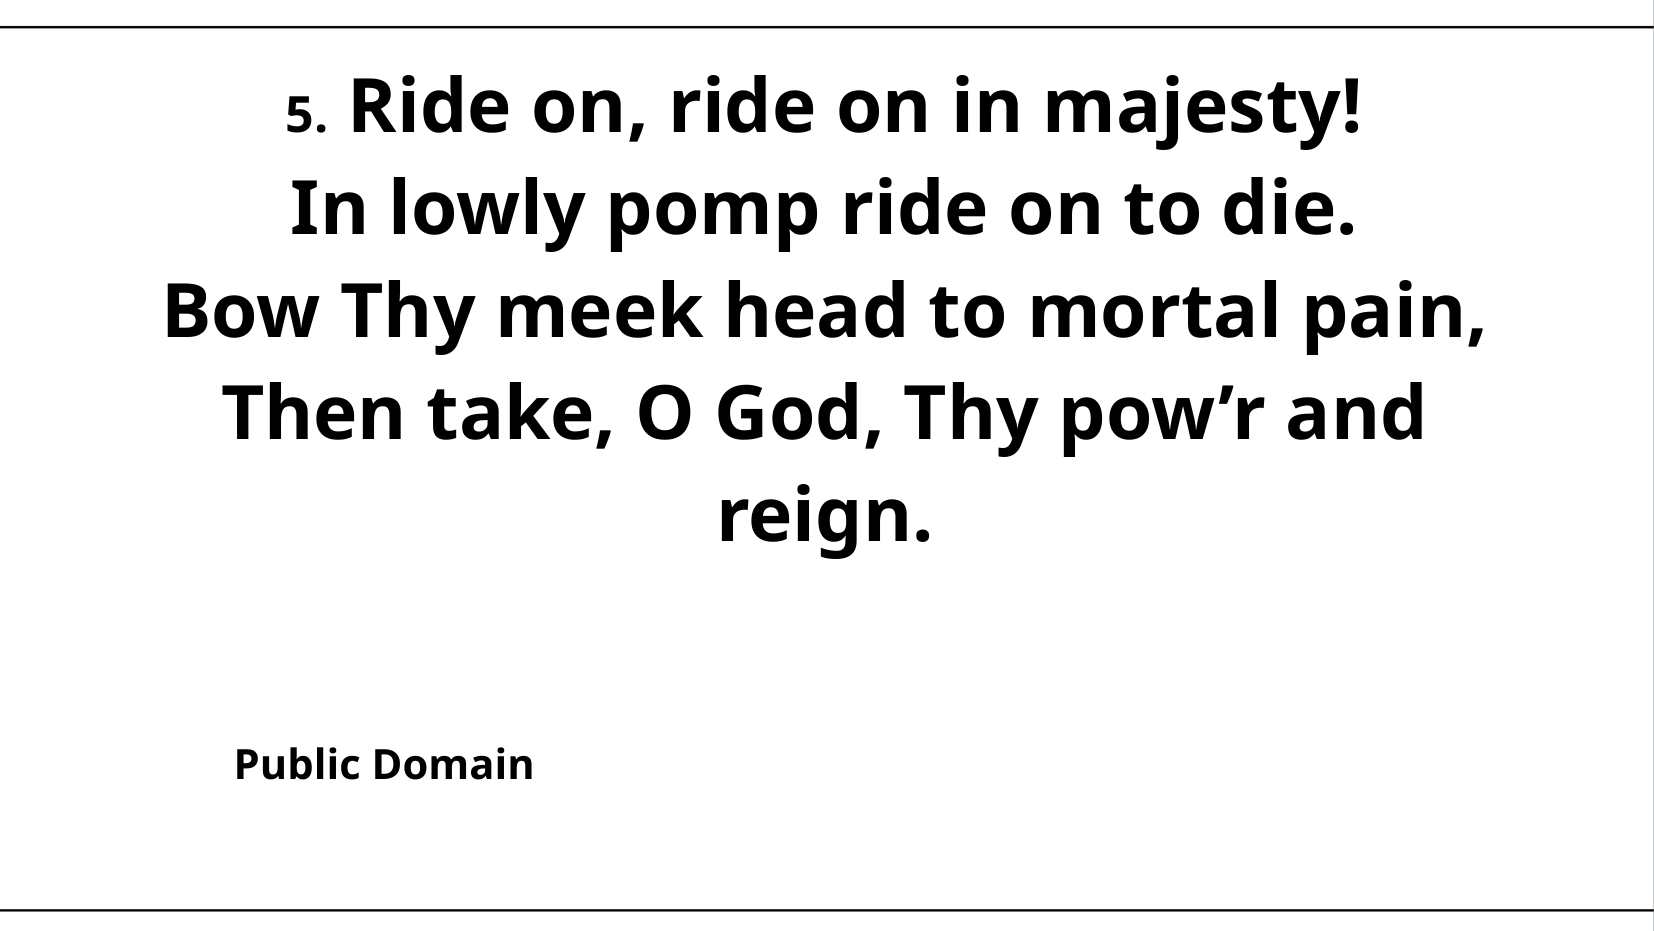

5. Ride on, ride on in majesty!
In lowly pomp ride on to die.
Bow Thy meek head to mortal pain,
Then take, O God, Thy pow’r and reign.
 Public Domain